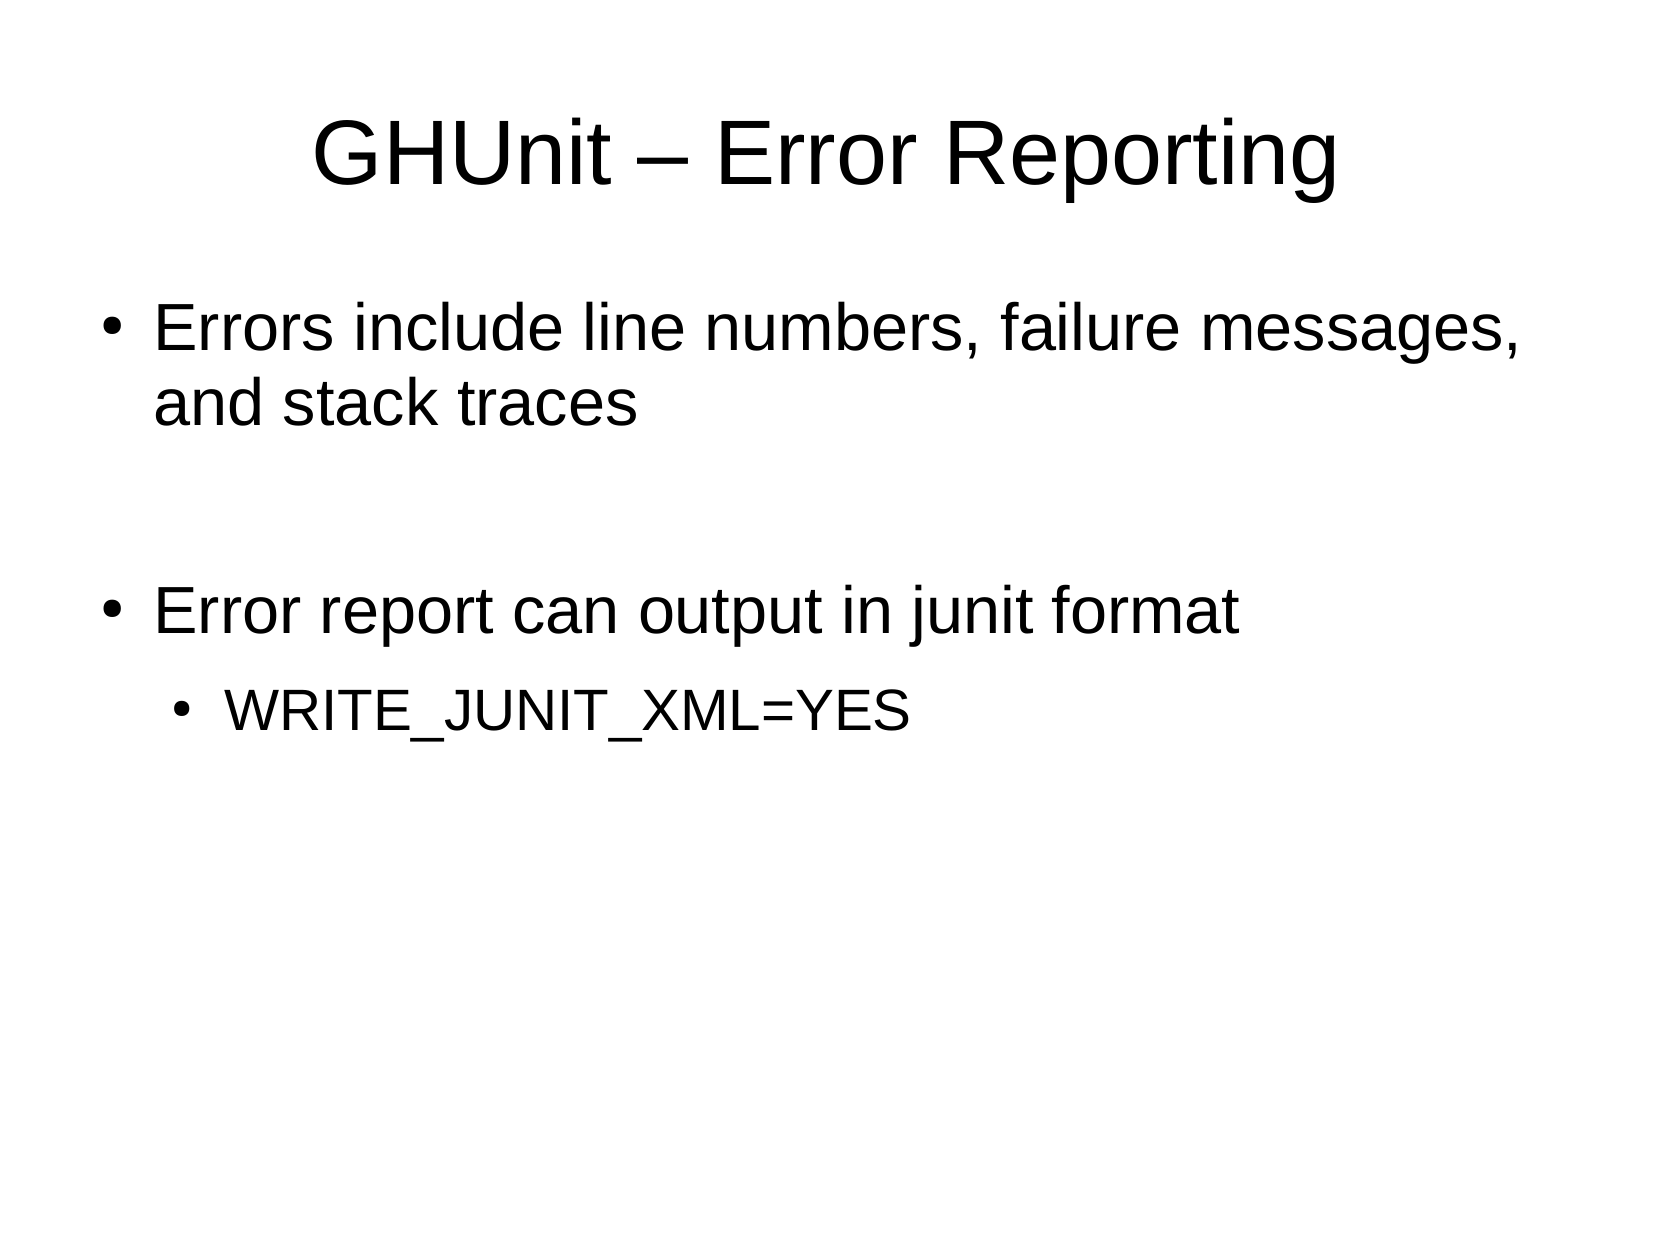

# GHUnit – Error Reporting
Errors include line numbers, failure messages, and stack traces
Error report can output in junit format
WRITE_JUNIT_XML=YES